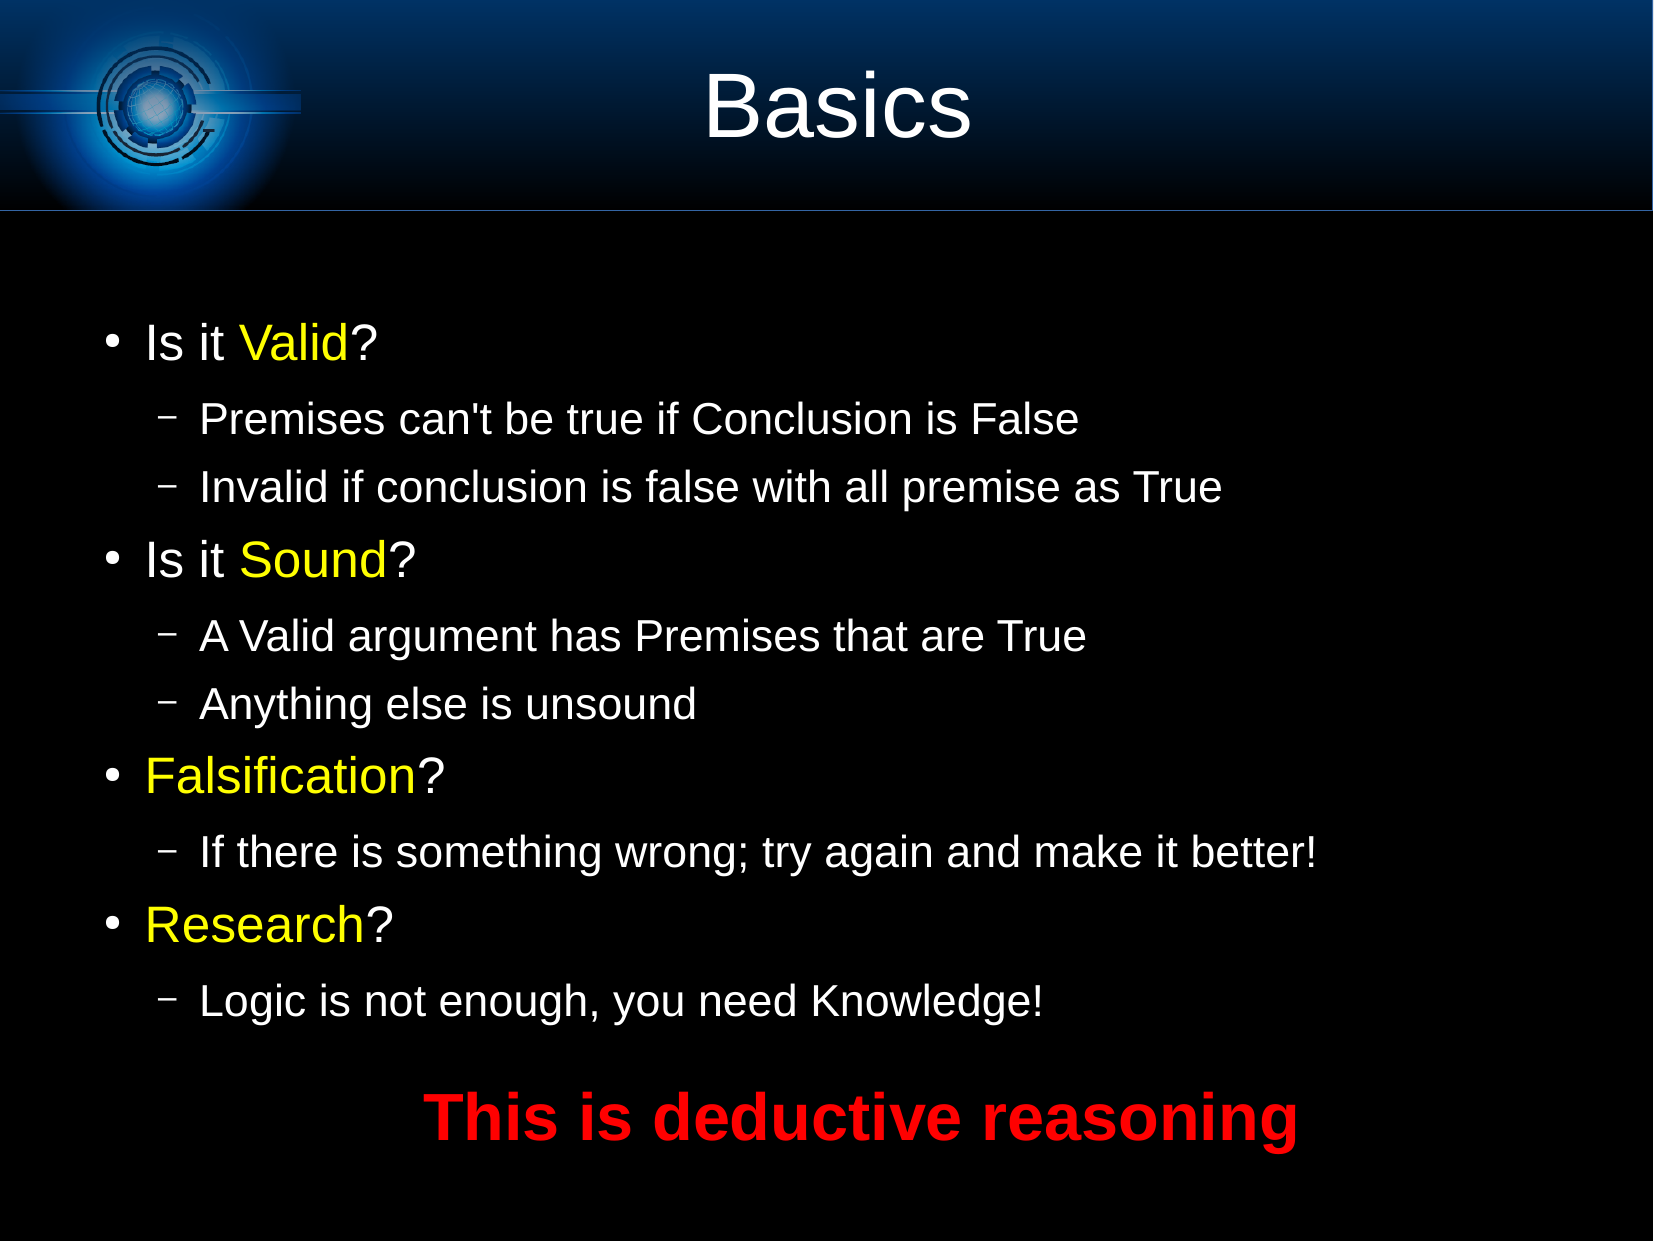

# Basics
Is it Valid?
Premises can't be true if Conclusion is False
Invalid if conclusion is false with all premise as True
Is it Sound?
A Valid argument has Premises that are True
Anything else is unsound
Falsification?
If there is something wrong; try again and make it better!
Research?
Logic is not enough, you need Knowledge!
This is deductive reasoning